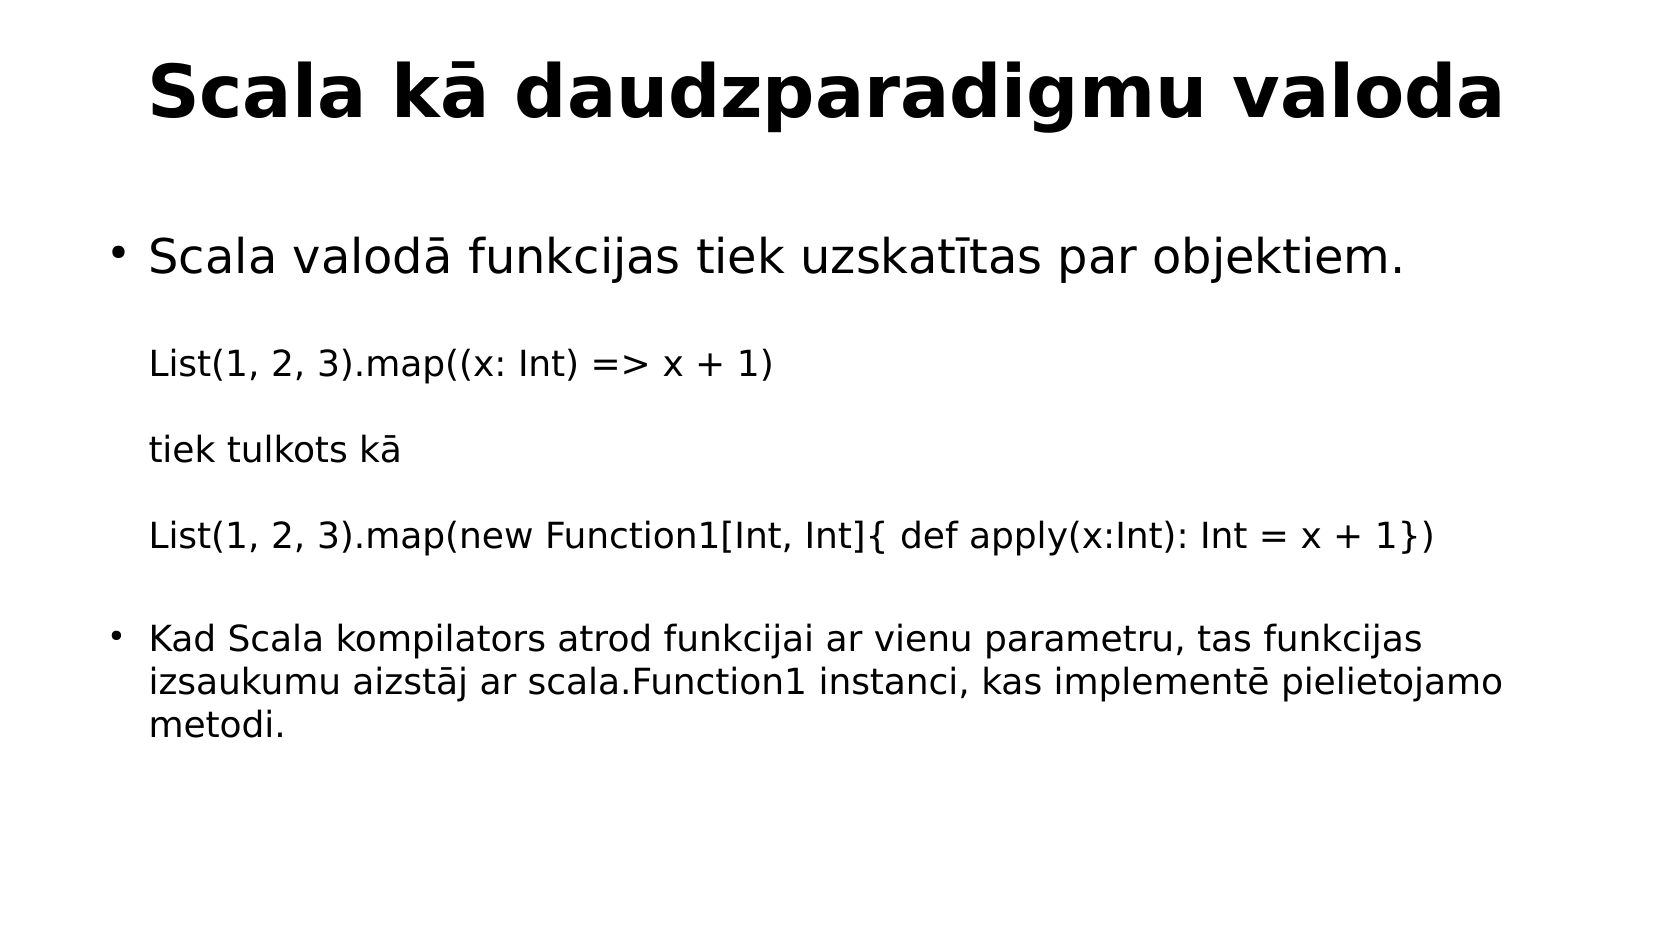

# Scala kā daudzparadigmu valoda
Scala valodā funkcijas tiek uzskatītas par objektiem.
List(1, 2, 3).map((x: Int) => x + 1)
tiek tulkots kā
List(1, 2, 3).map(new Function1[Int, Int]{ def apply(x:Int): Int = x + 1})
Kad Scala kompilators atrod funkcijai ar vienu parametru, tas funkcijas izsaukumu aizstāj ar scala.Function1 instanci, kas implementē pielietojamo metodi.